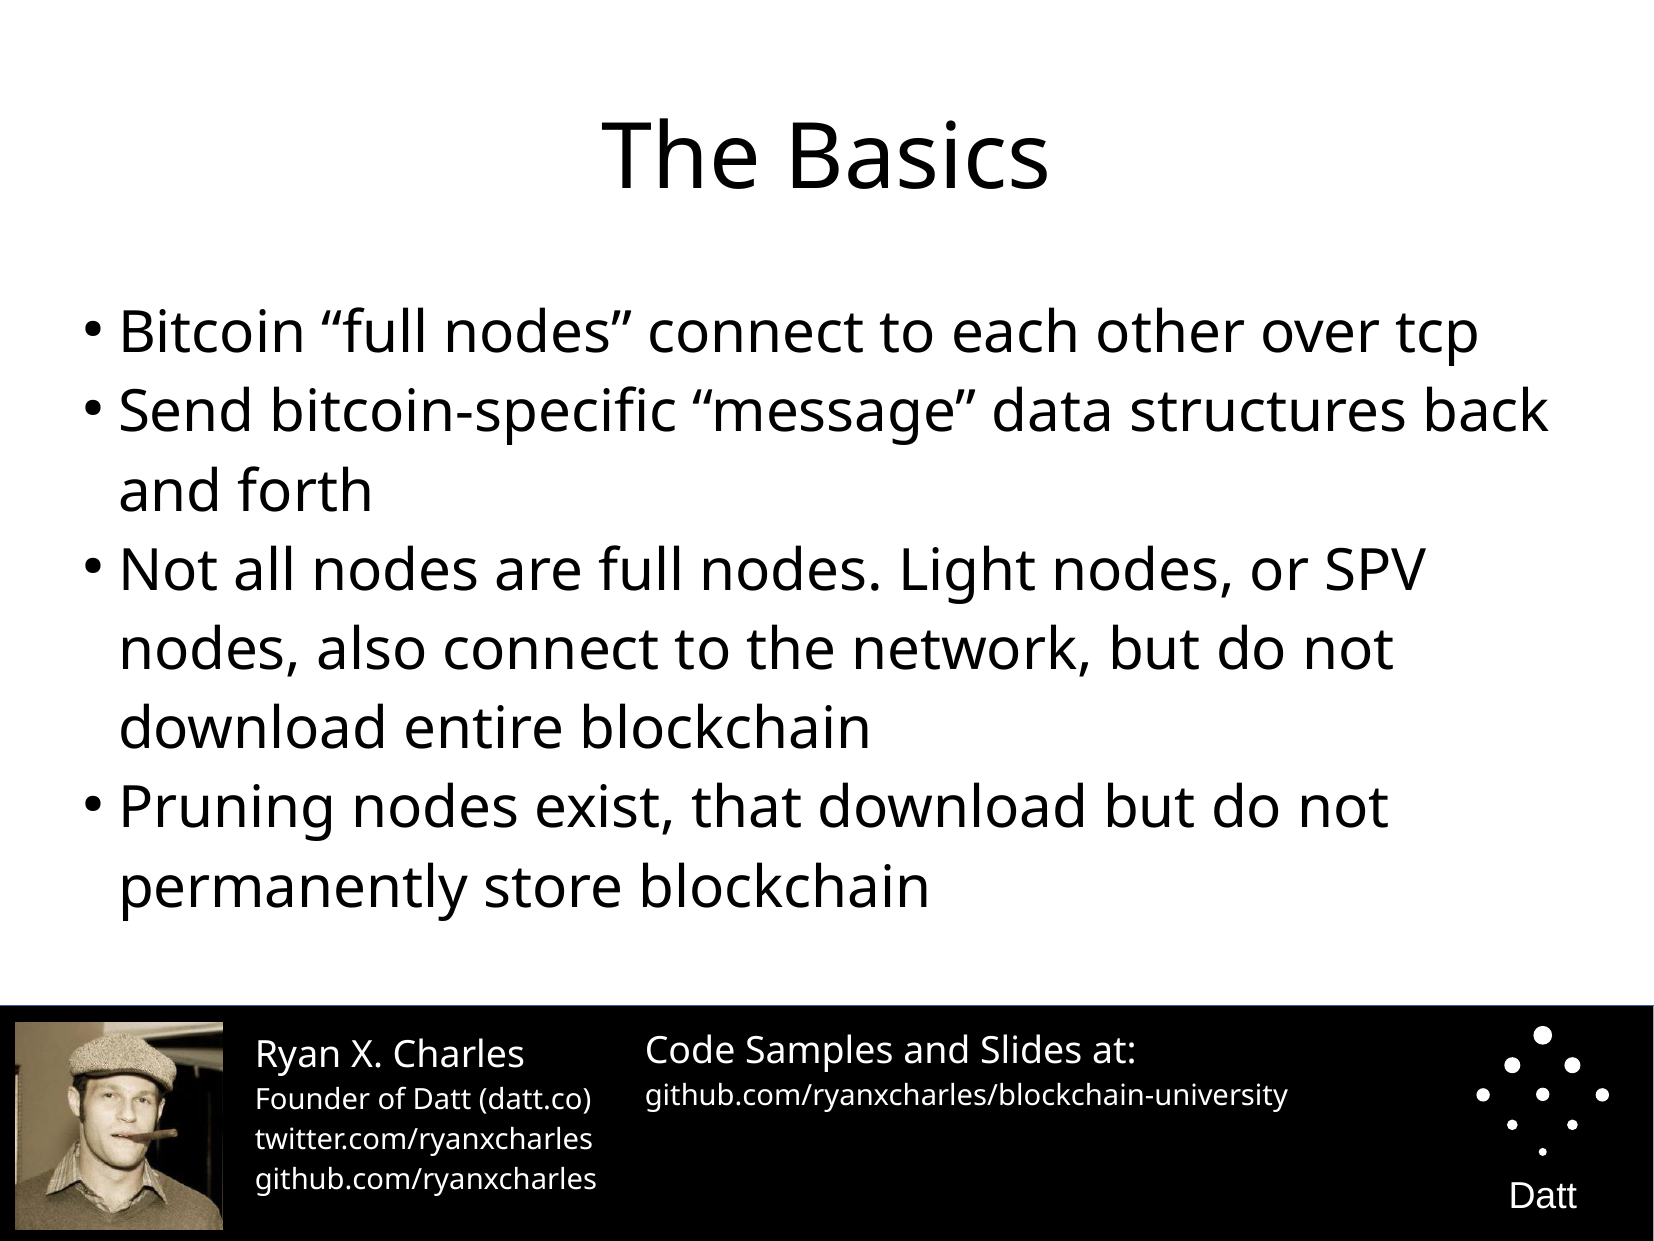

# The Basics
Bitcoin “full nodes” connect to each other over tcp
Send bitcoin-specific “message” data structures back and forth
Not all nodes are full nodes. Light nodes, or SPV nodes, also connect to the network, but do not download entire blockchain
Pruning nodes exist, that download but do not permanently store blockchain
Code Samples and Slides at:
github.com/ryanxcharles/blockchain-university
Ryan X. Charles
Founder of Datt (datt.co)
twitter.com/ryanxcharles
github.com/ryanxcharles
Datt